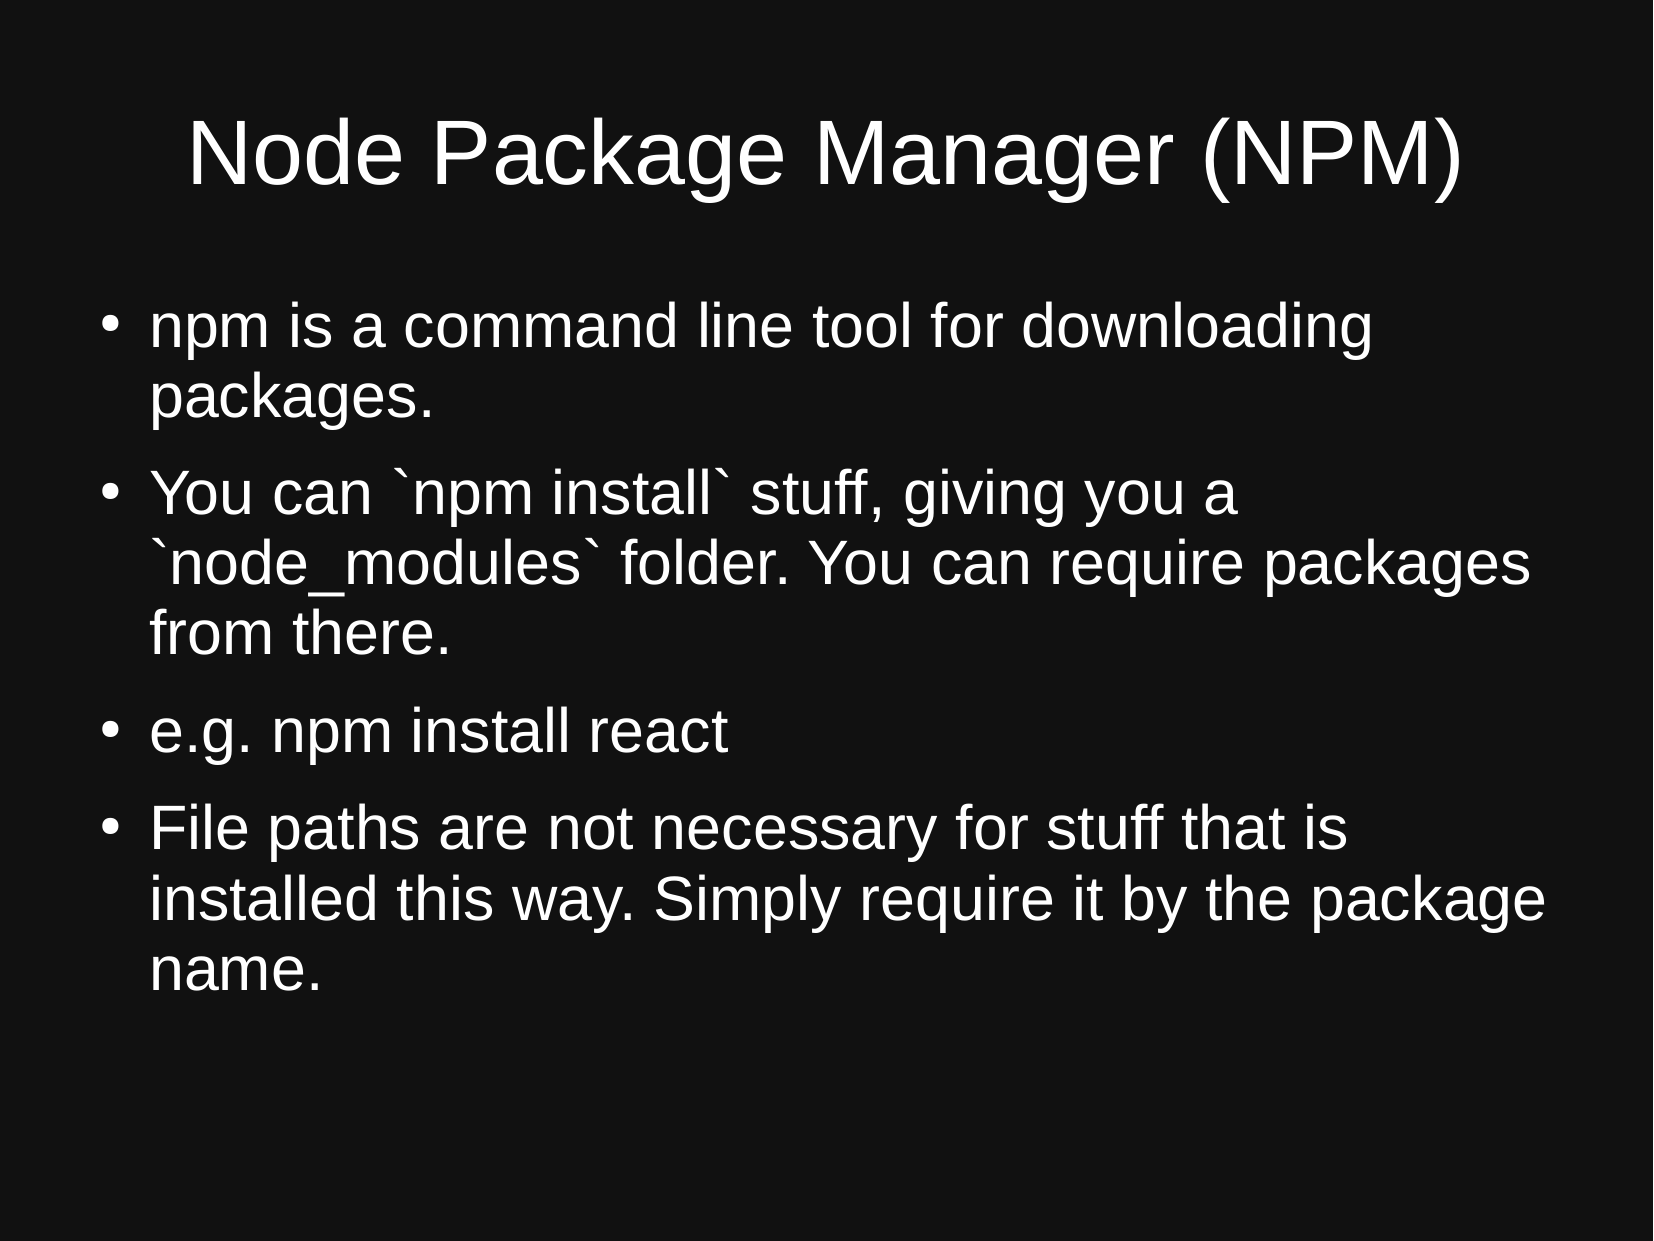

# Node Package Manager (NPM)
npm is a command line tool for downloading packages.
You can `npm install` stuff, giving you a `node_modules` folder. You can require packages from there.
e.g. npm install react
File paths are not necessary for stuff that is installed this way. Simply require it by the package name.